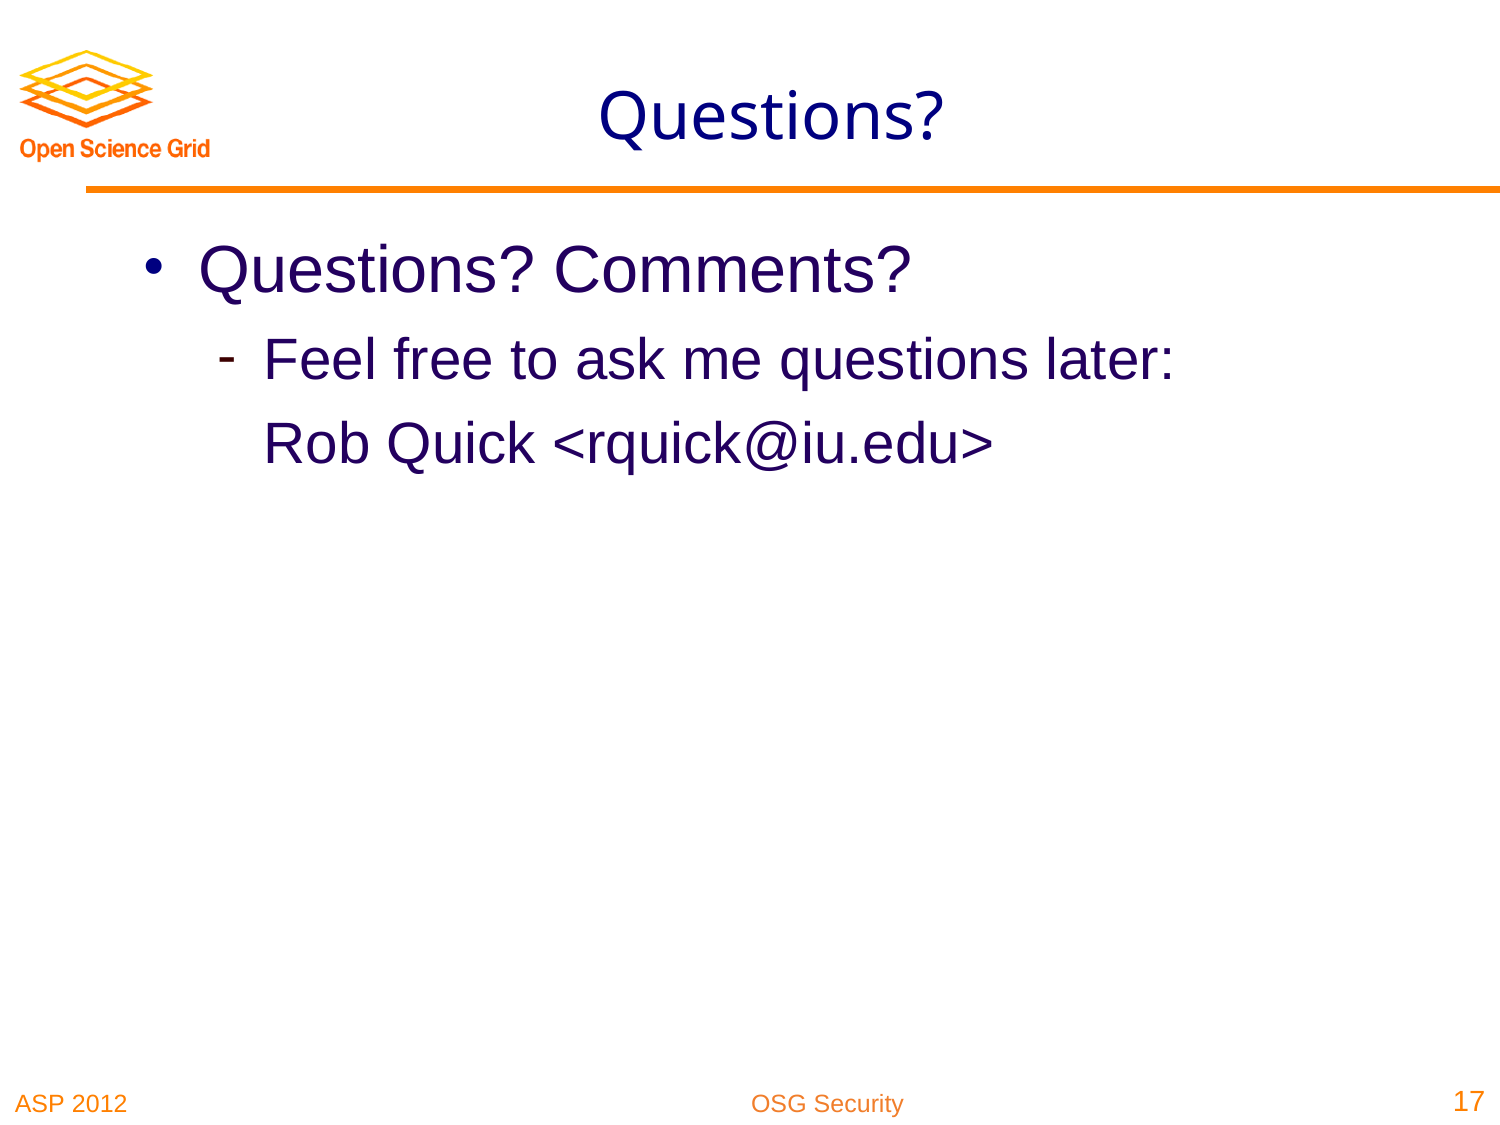

# Questions?
Questions? Comments?
Feel free to ask me questions later:
	Rob Quick <rquick@iu.edu>